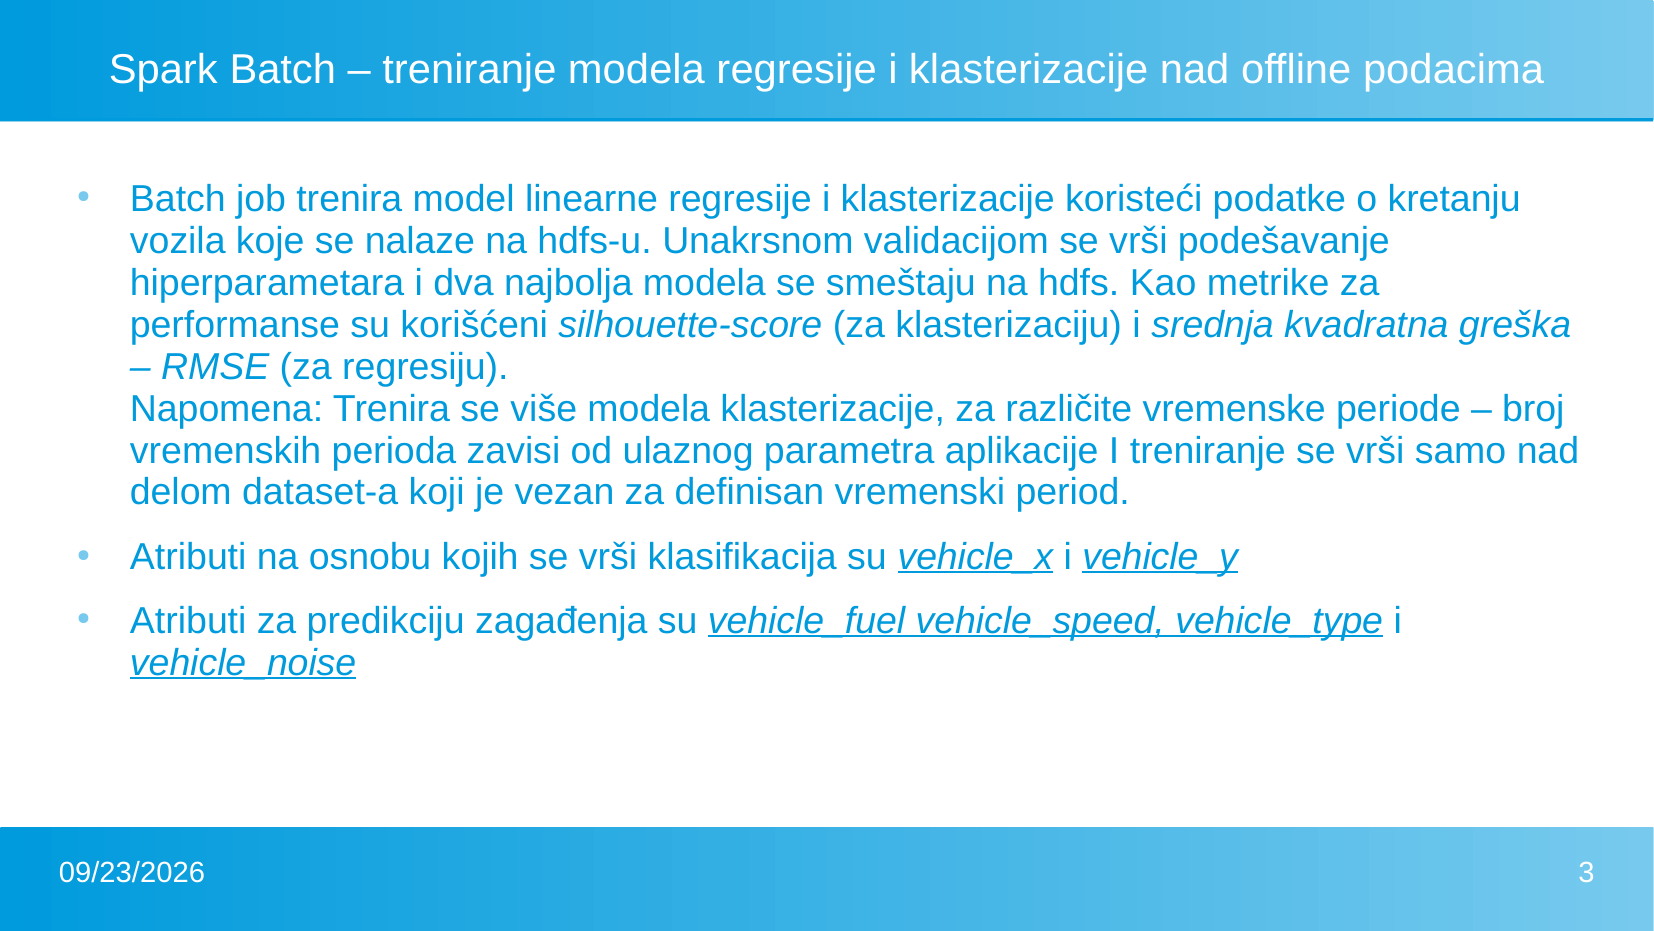

# Spark Batch – treniranje modela regresije i klasterizacije nad offline podacima
Batch job trenira model linearne regresije i klasterizacije koristeći podatke o kretanju vozila koje se nalaze na hdfs-u. Unakrsnom validacijom se vrši podešavanje hiperparametara i dva najbolja modela se smeštaju na hdfs. Kao metrike za performanse su korišćeni silhouette-score (za klasterizaciju) i srednja kvadratna greška – RMSE (za regresiju).
Napomena: Trenira se više modela klasterizacije, za različite vremenske periode – broj vremenskih perioda zavisi od ulaznog parametra aplikacije I treniranje se vrši samo nad delom dataset-a koji je vezan za definisan vremenski period.
Atributi na osnobu kojih se vrši klasifikacija su vehicle_x i vehicle_y
Atributi za predikciju zagađenja su vehicle_fuel vehicle_speed, vehicle_type i vehicle_noise
3